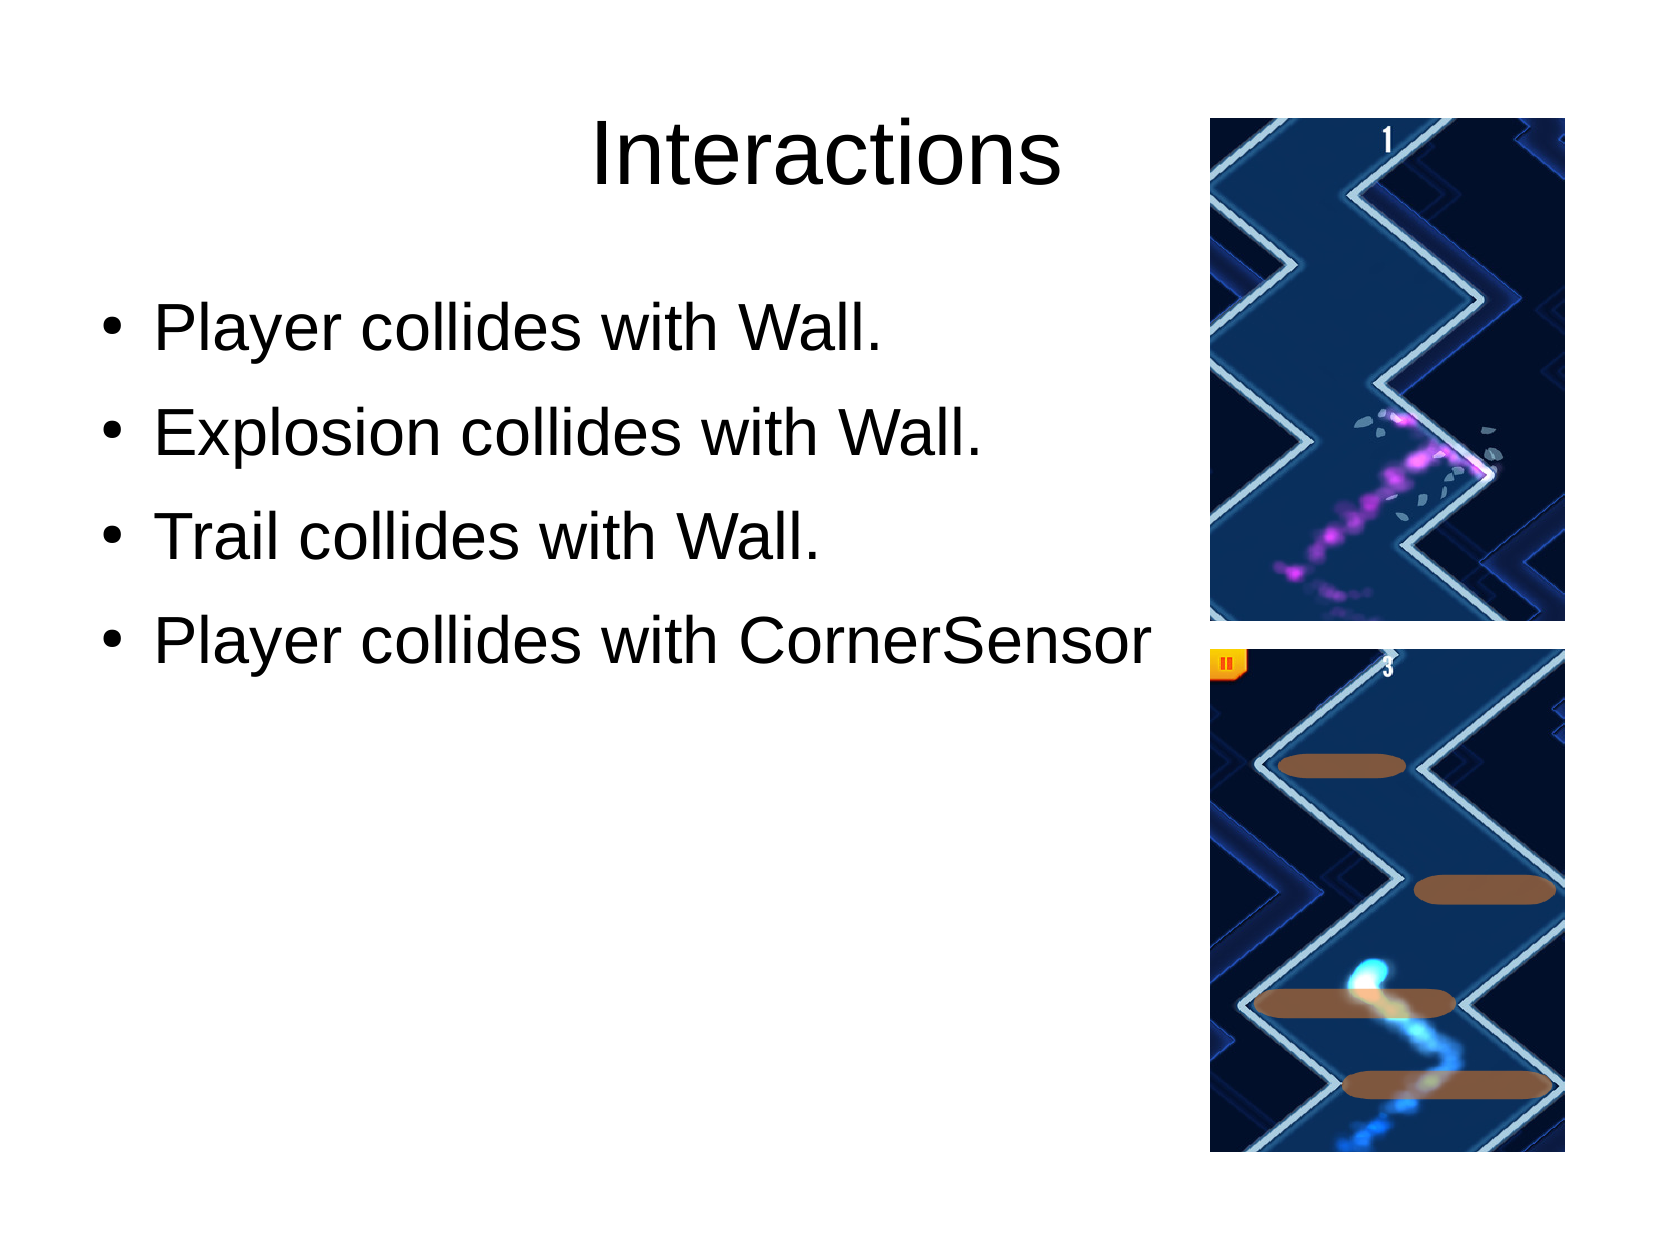

# Interactions
Player collides with Wall.
Explosion collides with Wall.
Trail collides with Wall.
Player collides with CornerSensor